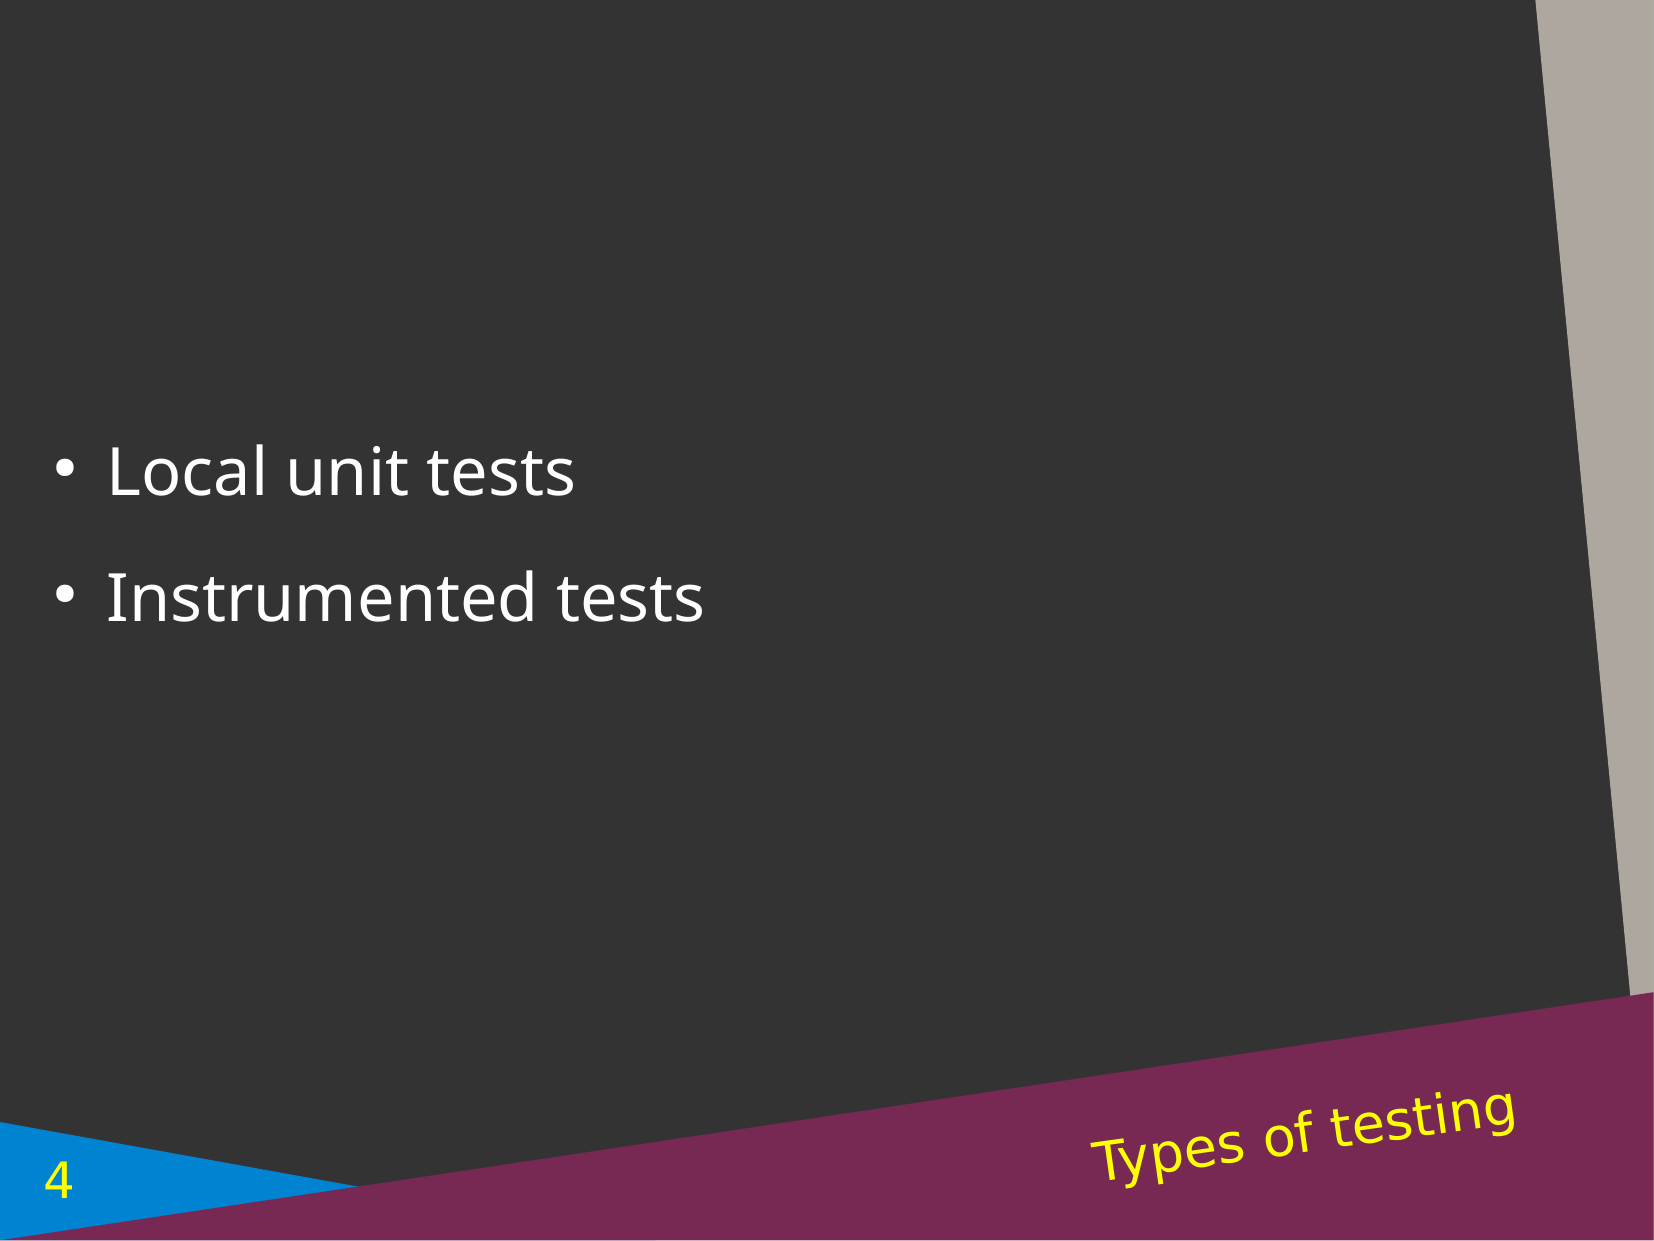

Local unit tests
Instrumented tests
# Types of testing
4